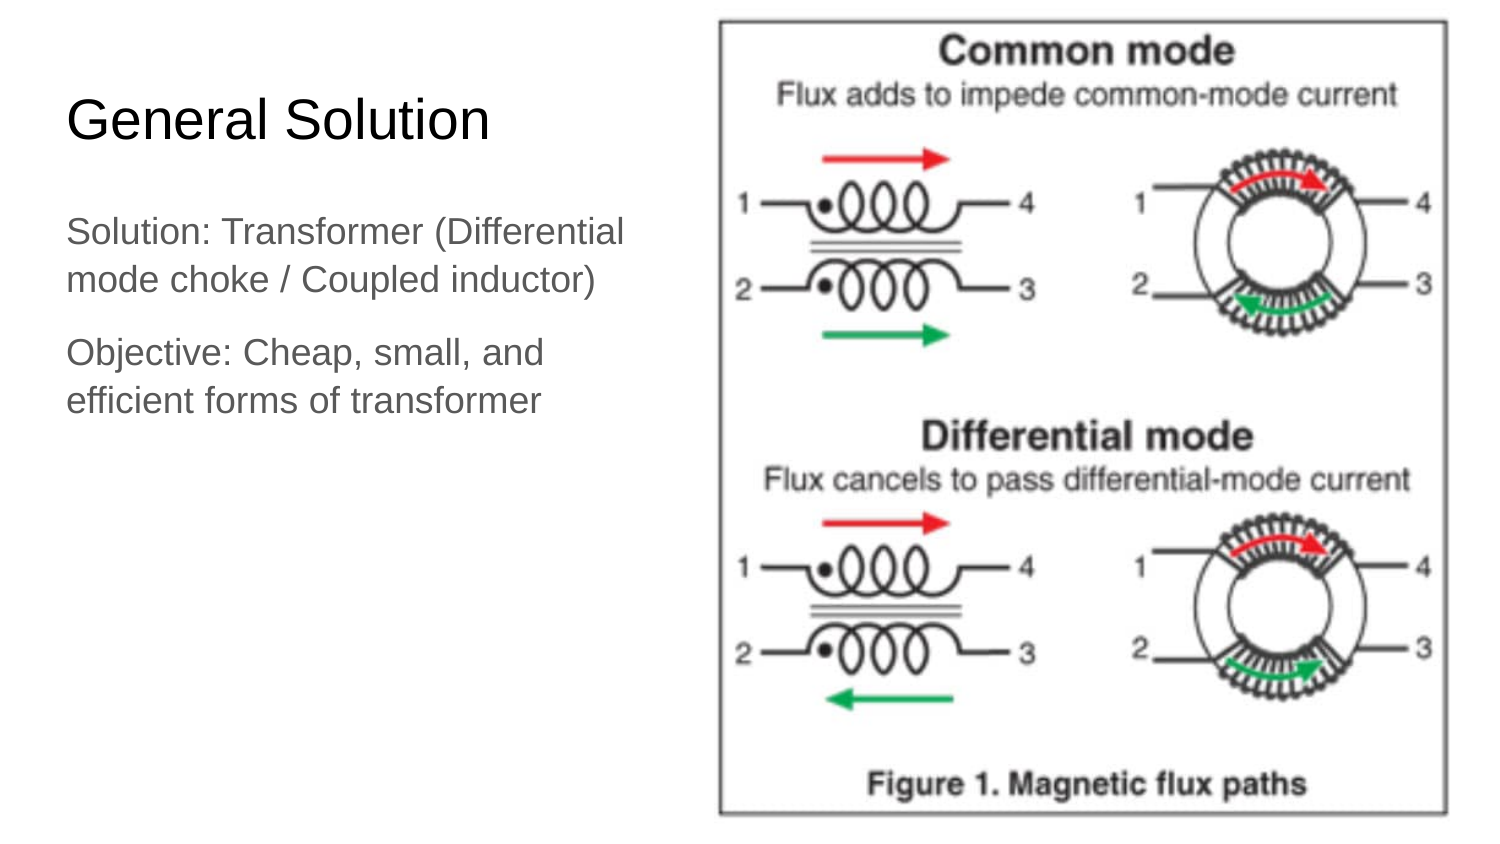

# General Solution
Solution: Transformer (Differential mode choke / Coupled inductor)
Objective: Cheap, small, and efficient forms of transformer